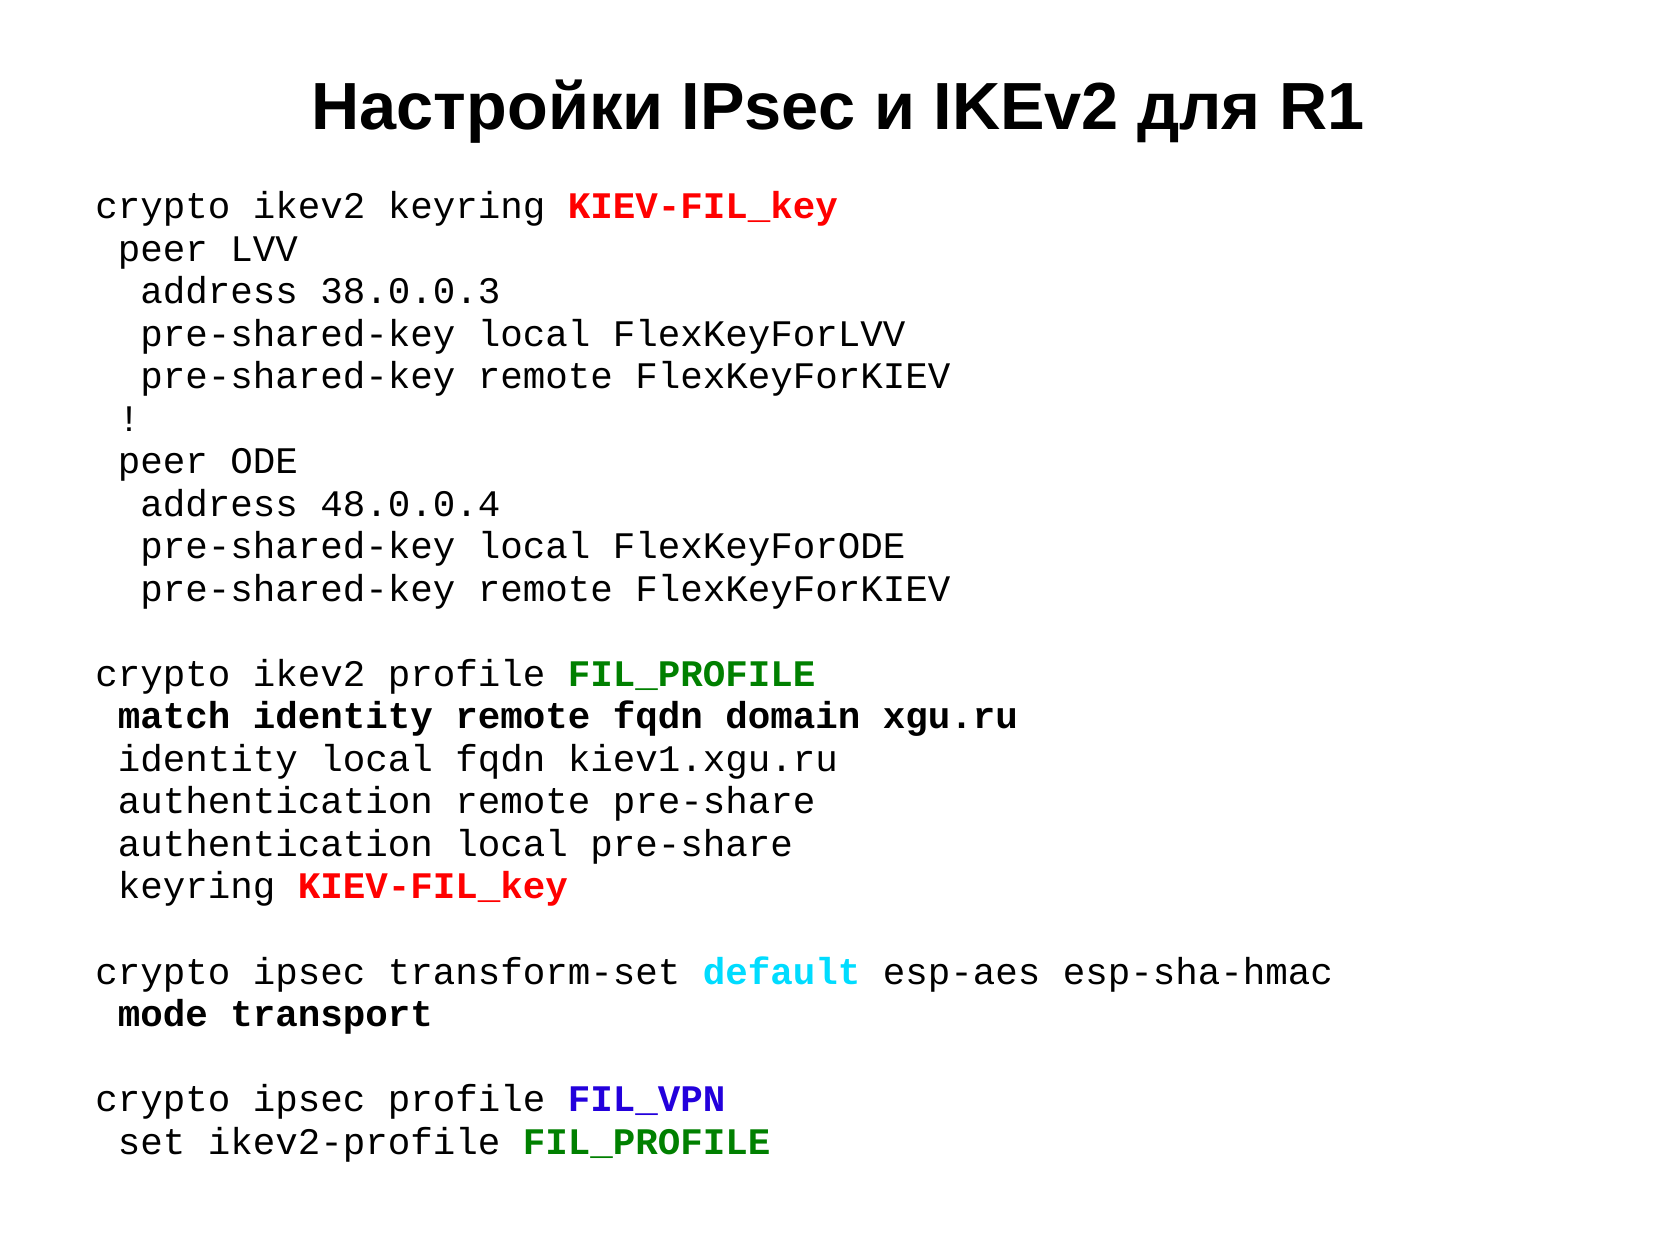

Настройки IPsec и IKEv2 для R1
# crypto ikev2 keyring KIEV-FIL_key
 peer LVV
 address 38.0.0.3
 pre-shared-key local FlexKeyForLVV
 pre-shared-key remote FlexKeyForKIEV
 !
 peer ODE
 address 48.0.0.4
 pre-shared-key local FlexKeyForODE
 pre-shared-key remote FlexKeyForKIEV
crypto ikev2 profile FIL_PROFILE
 match identity remote fqdn domain xgu.ru
 identity local fqdn kiev1.xgu.ru
 authentication remote pre-share
 authentication local pre-share
 keyring KIEV-FIL_key
crypto ipsec transform-set default esp-aes esp-sha-hmac
 mode transport
crypto ipsec profile FIL_VPN
 set ikev2-profile FIL_PROFILE